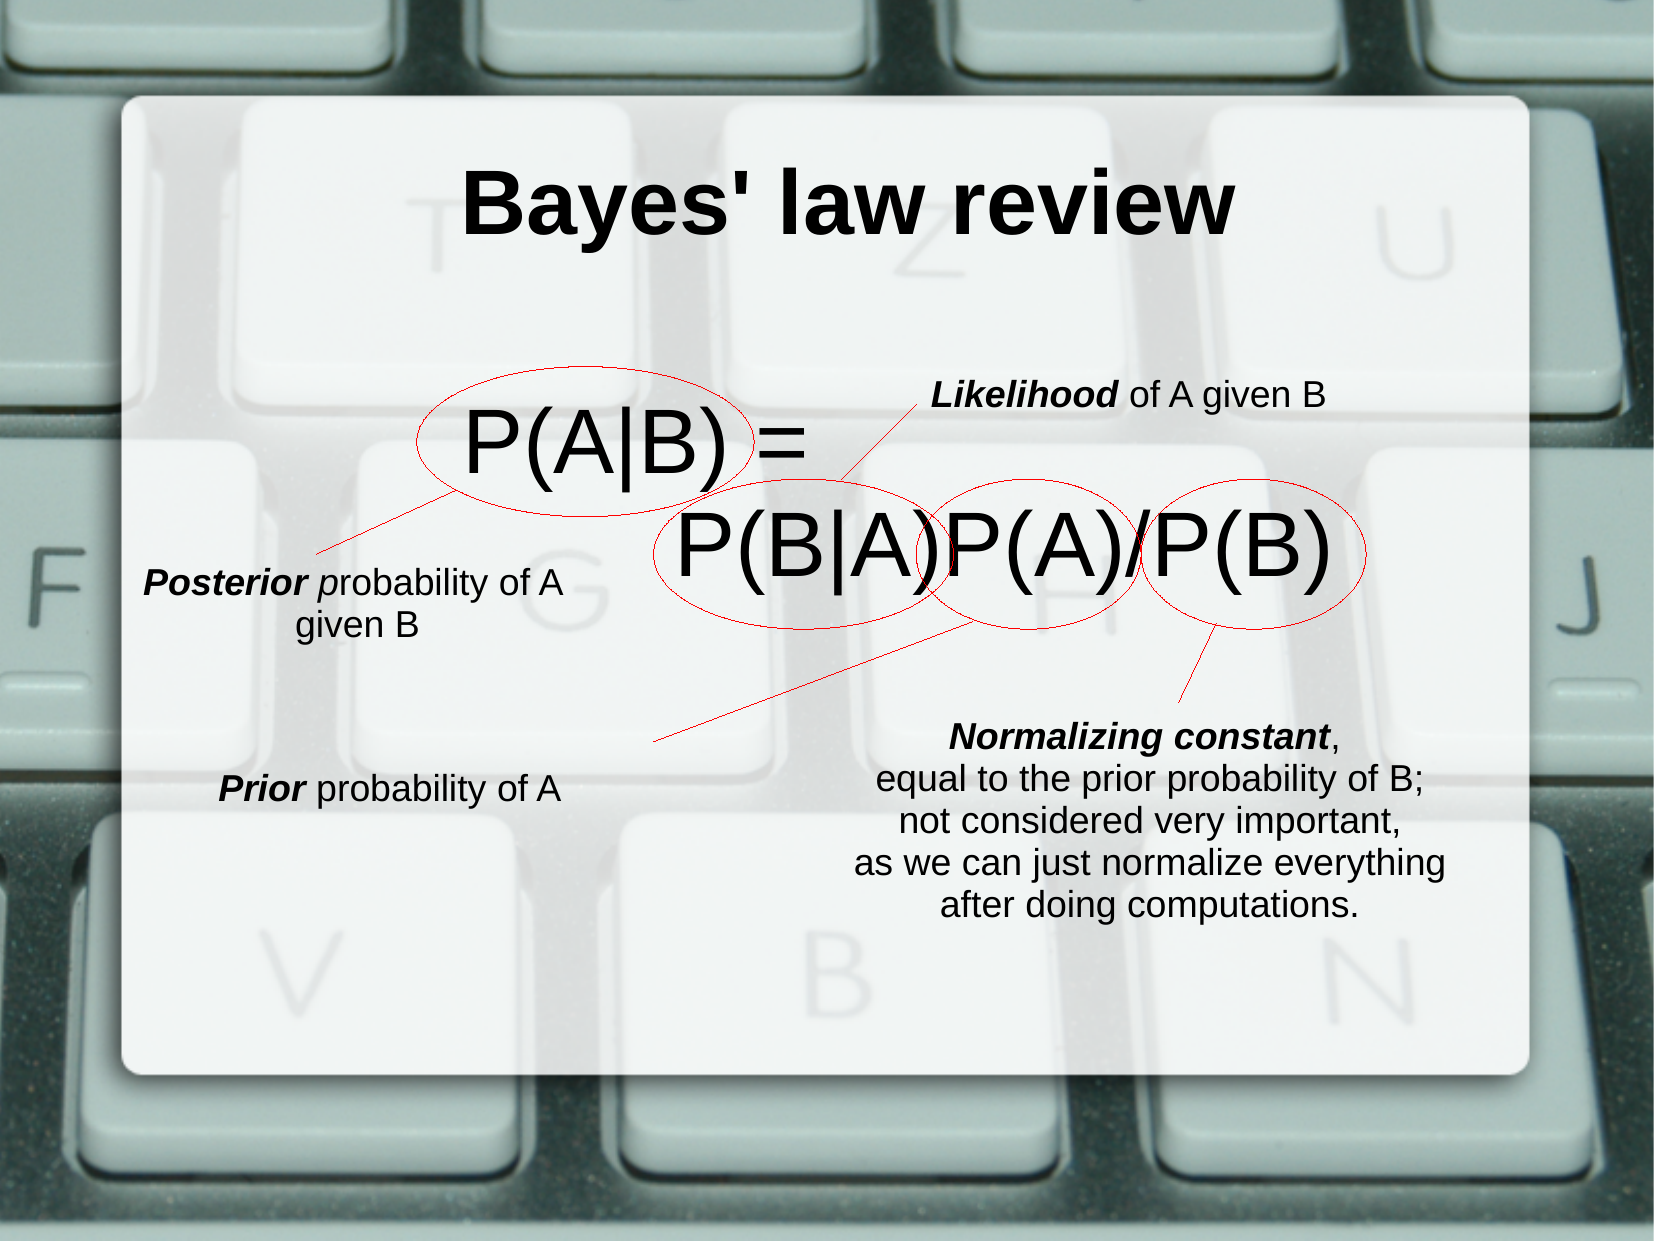

# Bayes' law review
Likelihood of A given B
P(A|B) =
 P(B|A)P(A)/P(B)
Posterior probability of A
given B
Normalizing constant,
equal to the prior probability of B;
not considered very important,
as we can just normalize everything
after doing computations.
Prior probability of A